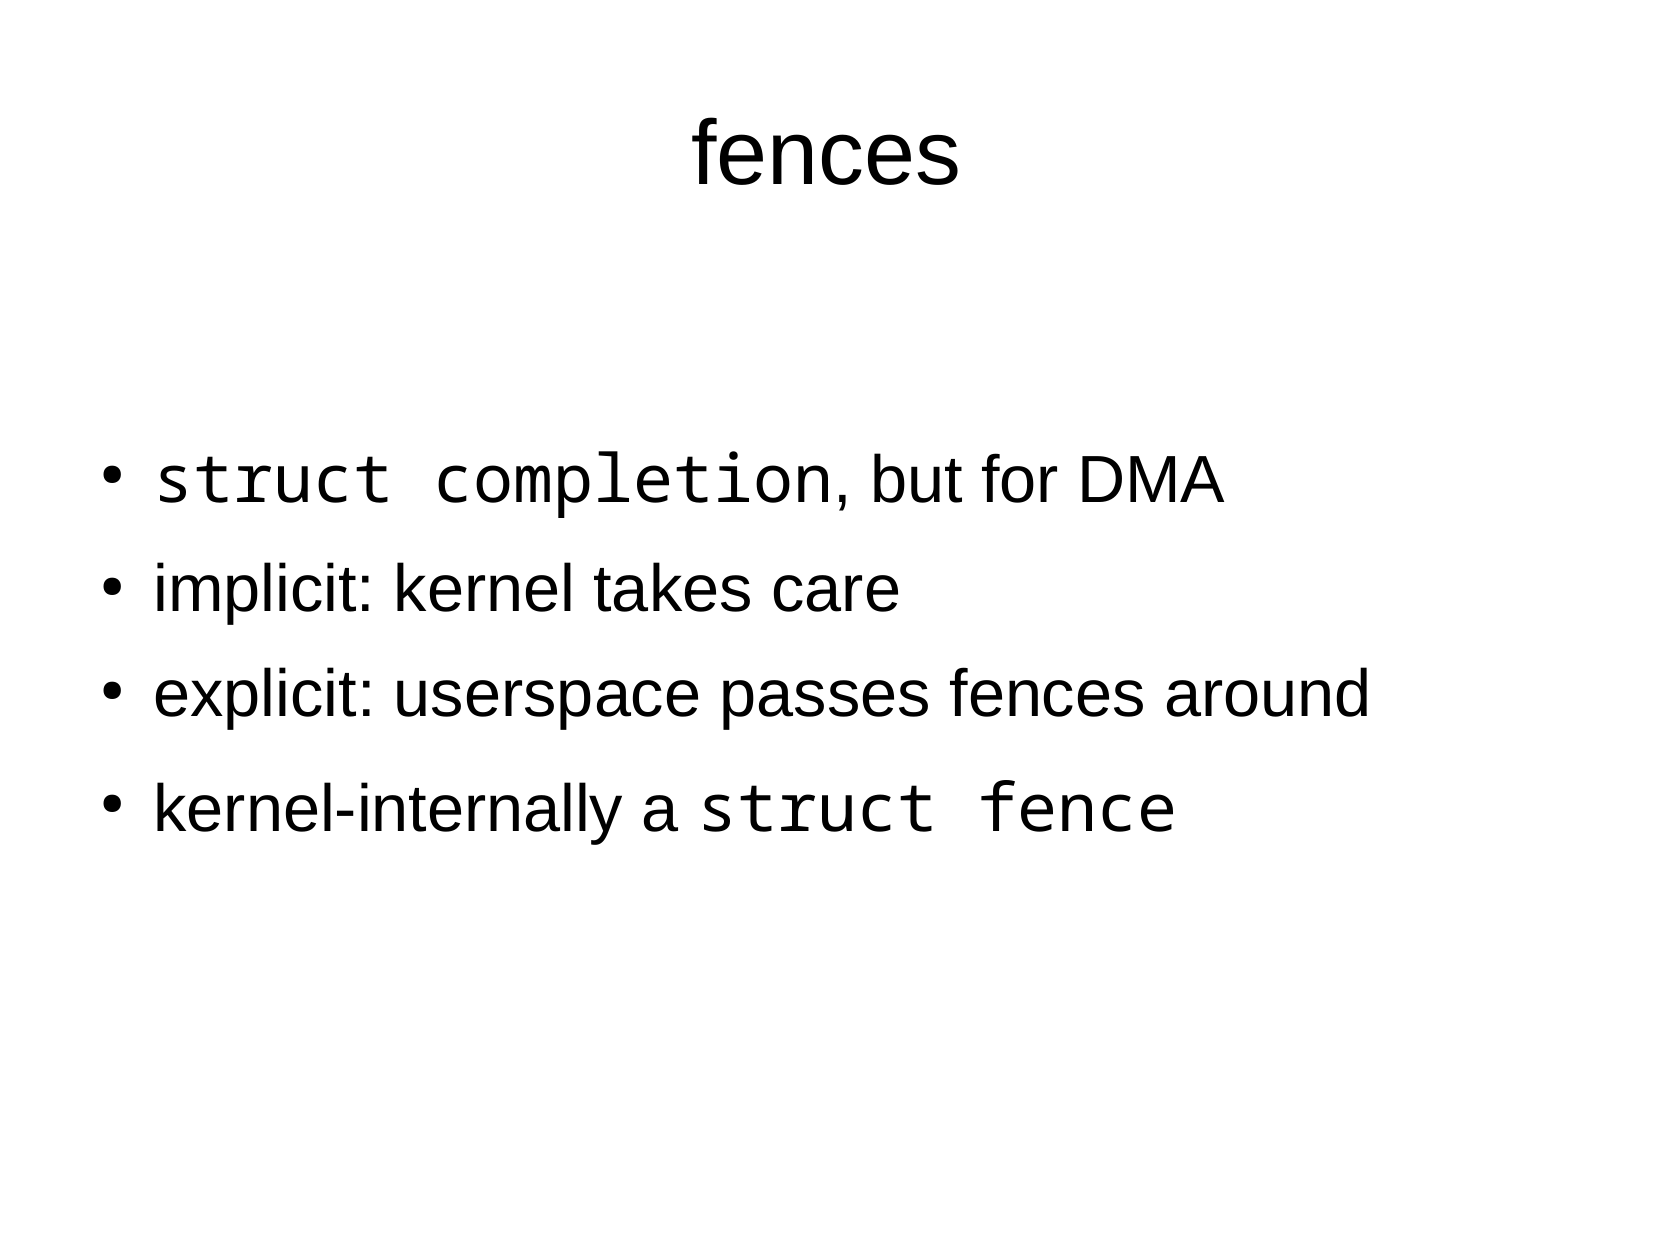

# fences
struct completion, but for DMA
implicit: kernel takes care
explicit: userspace passes fences around
kernel-internally a struct fence